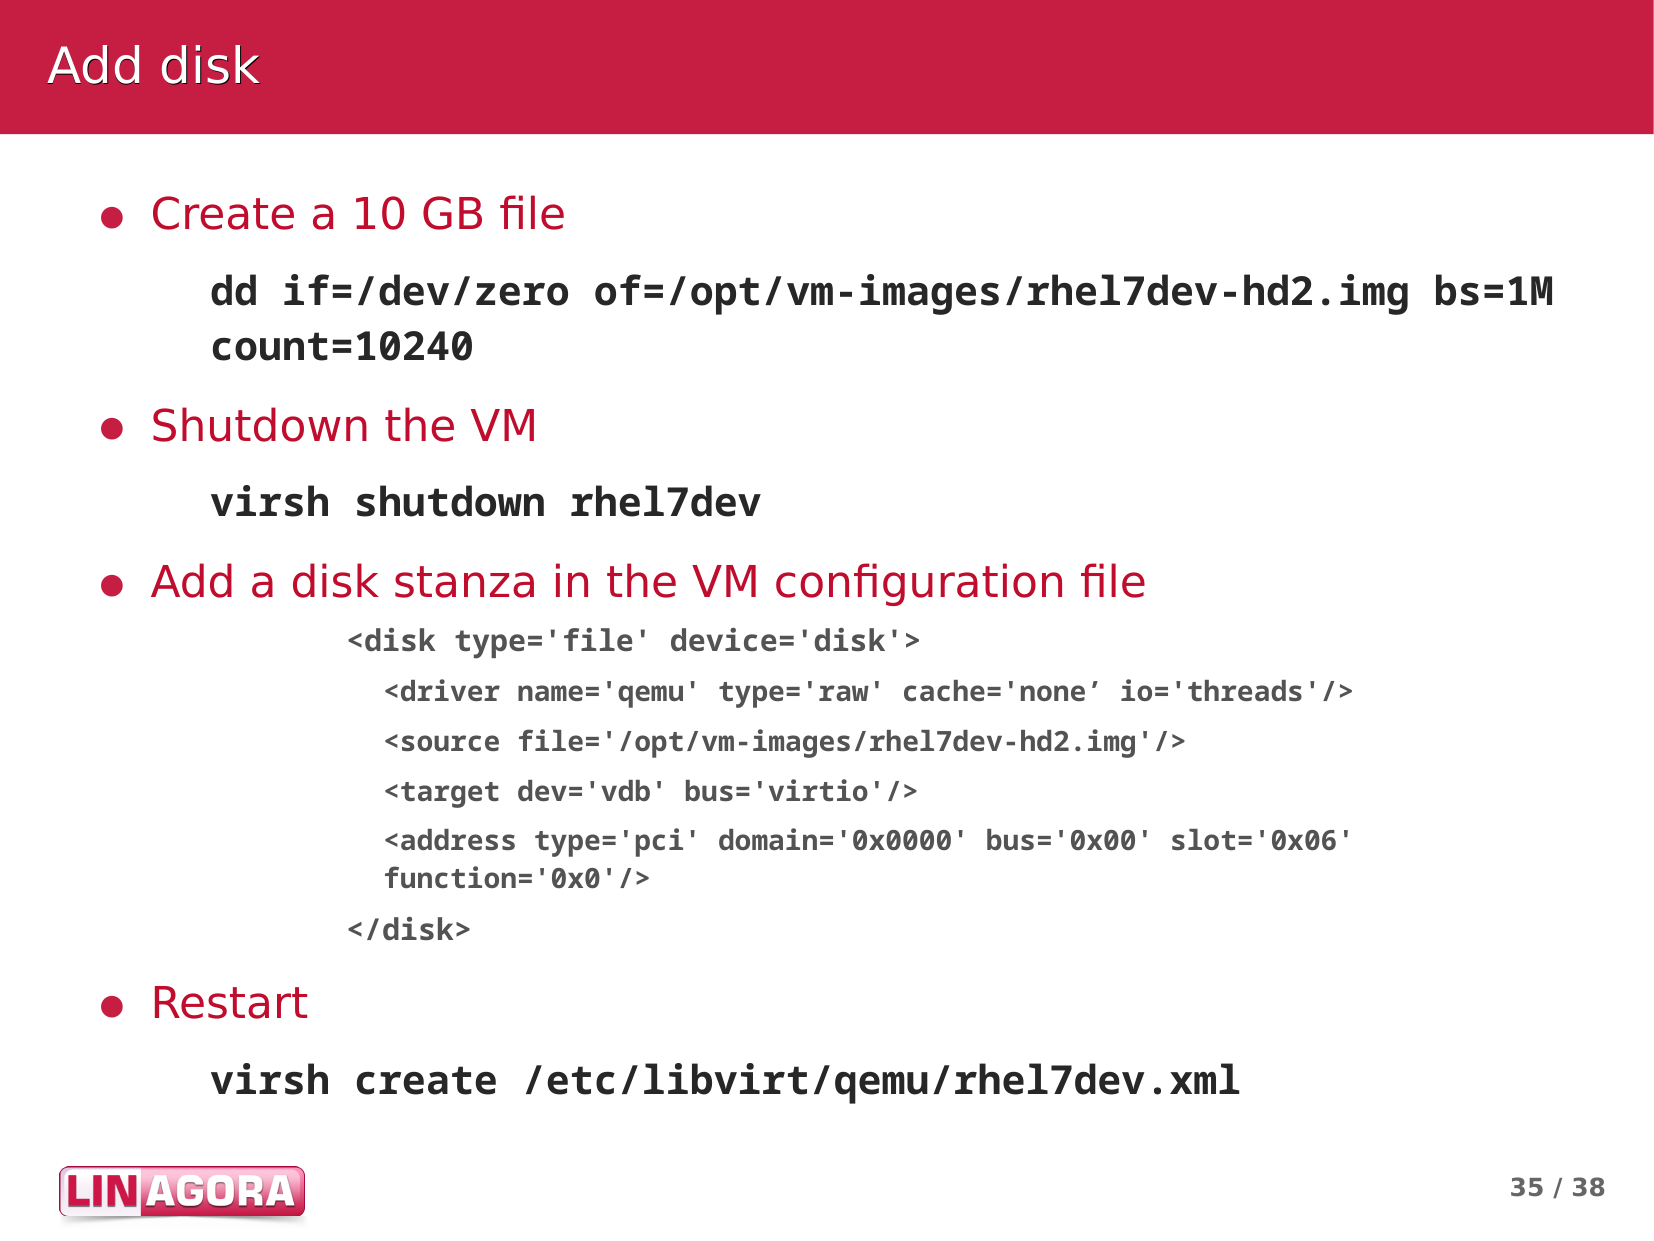

# Add disk
Create a 10 GB file
dd if=/dev/zero of=/opt/vm-images/rhel7dev-hd2.img bs=1M count=10240
Shutdown the VM
virsh shutdown rhel7dev
Add a disk stanza in the VM configuration file
<disk type='file' device='disk'>
<driver name='qemu' type='raw' cache='none’ io='threads'/>
<source file='/opt/vm-images/rhel7dev-hd2.img'/>
<target dev='vdb' bus='virtio'/>
<address type='pci' domain='0x0000' bus='0x00' slot='0x06' function='0x0'/>
</disk>
Restart
virsh create /etc/libvirt/qemu/rhel7dev.xml